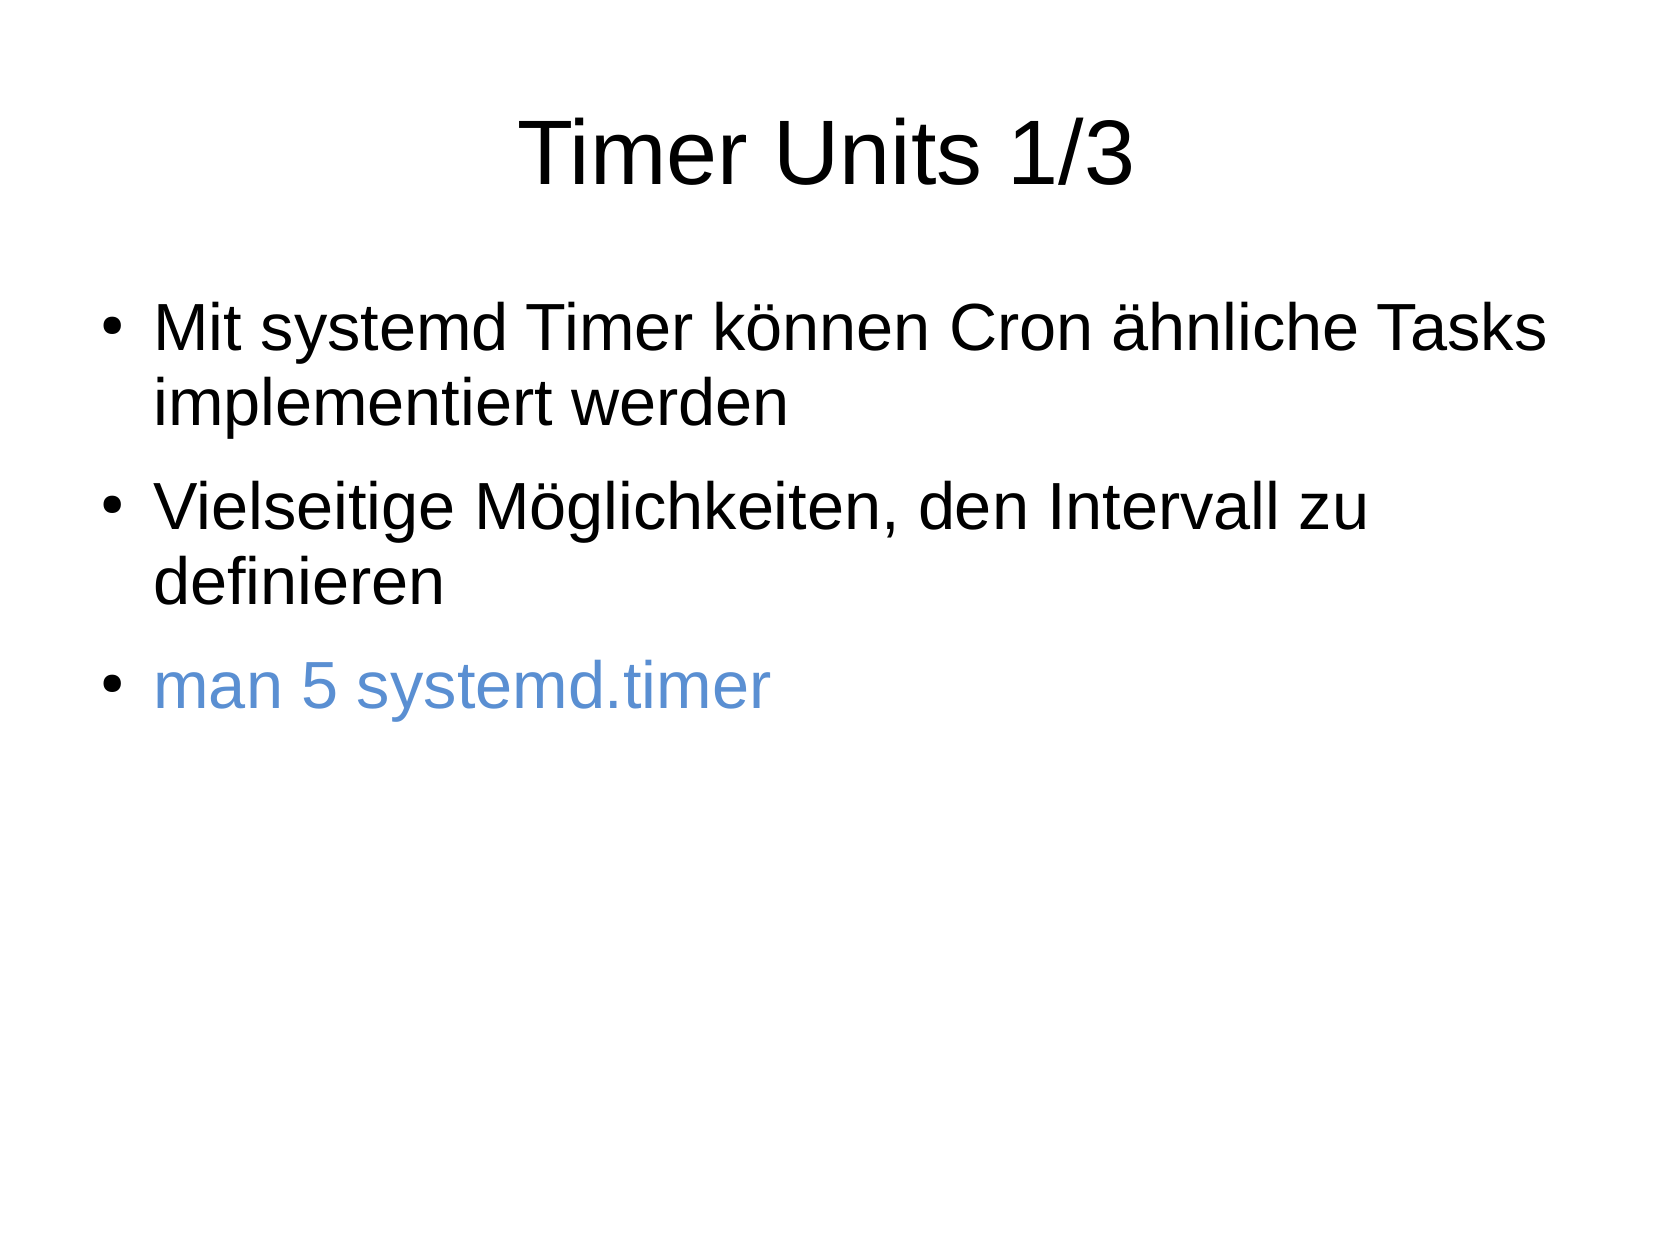

# Timer Units 1/3
Mit systemd Timer können Cron ähnliche Tasks implementiert werden
Vielseitige Möglichkeiten, den Intervall zu definieren
man 5 systemd.timer